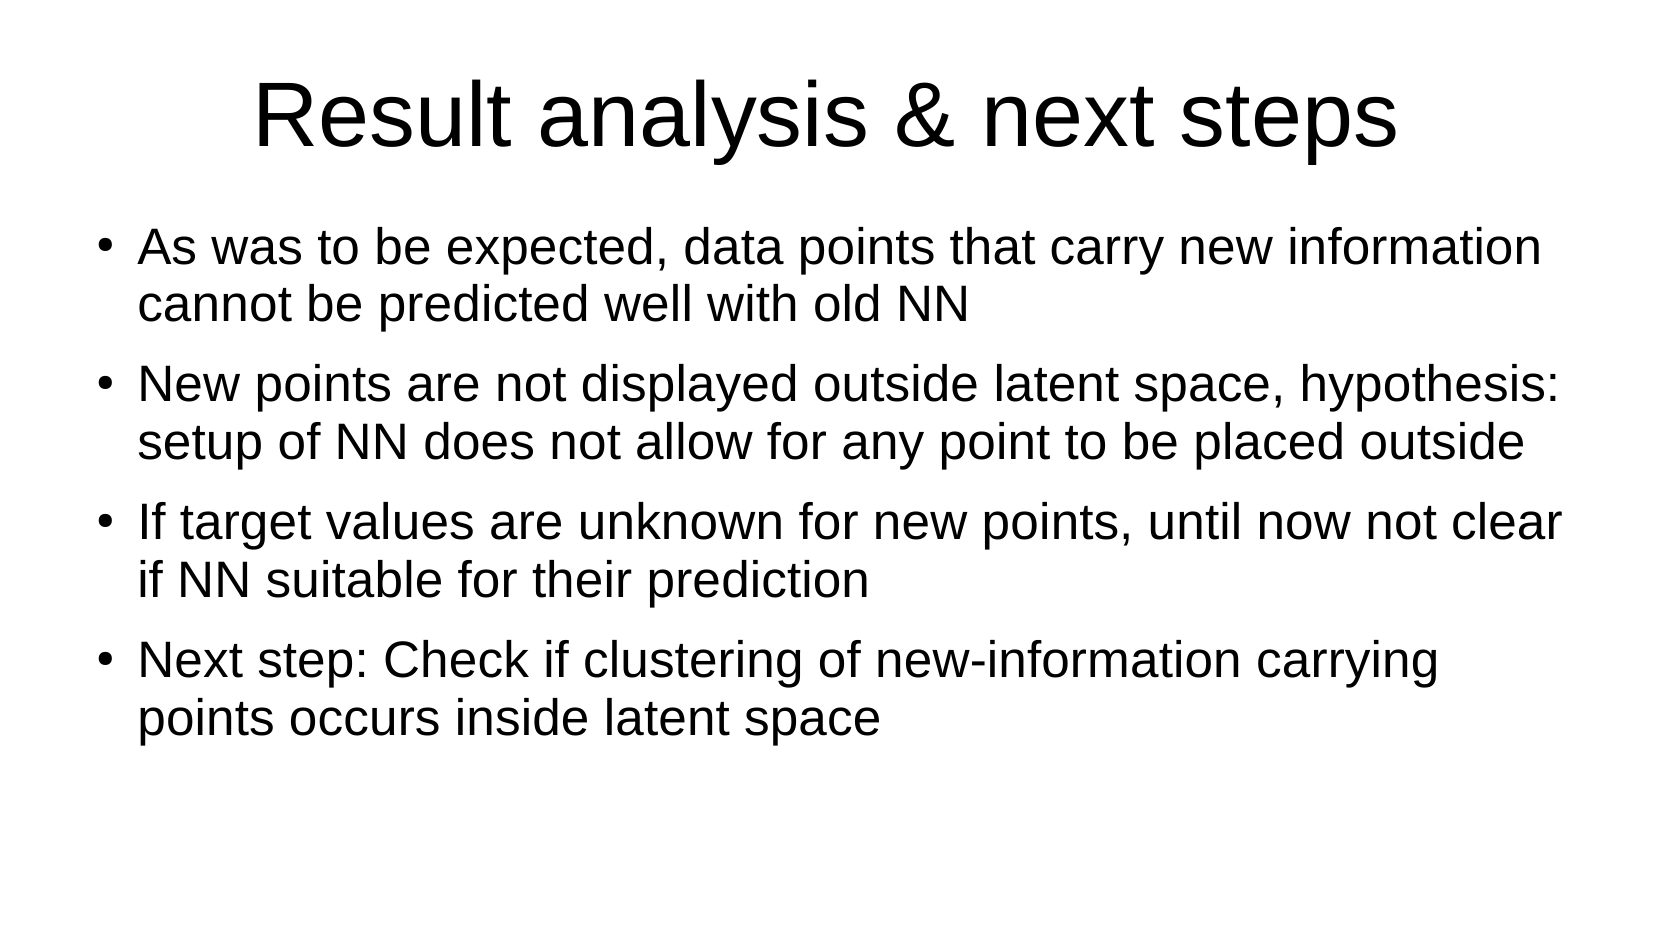

# Result analysis & next steps
As was to be expected, data points that carry new information cannot be predicted well with old NN
New points are not displayed outside latent space, hypothesis: setup of NN does not allow for any point to be placed outside
If target values are unknown for new points, until now not clear if NN suitable for their prediction
Next step: Check if clustering of new-information carrying points occurs inside latent space